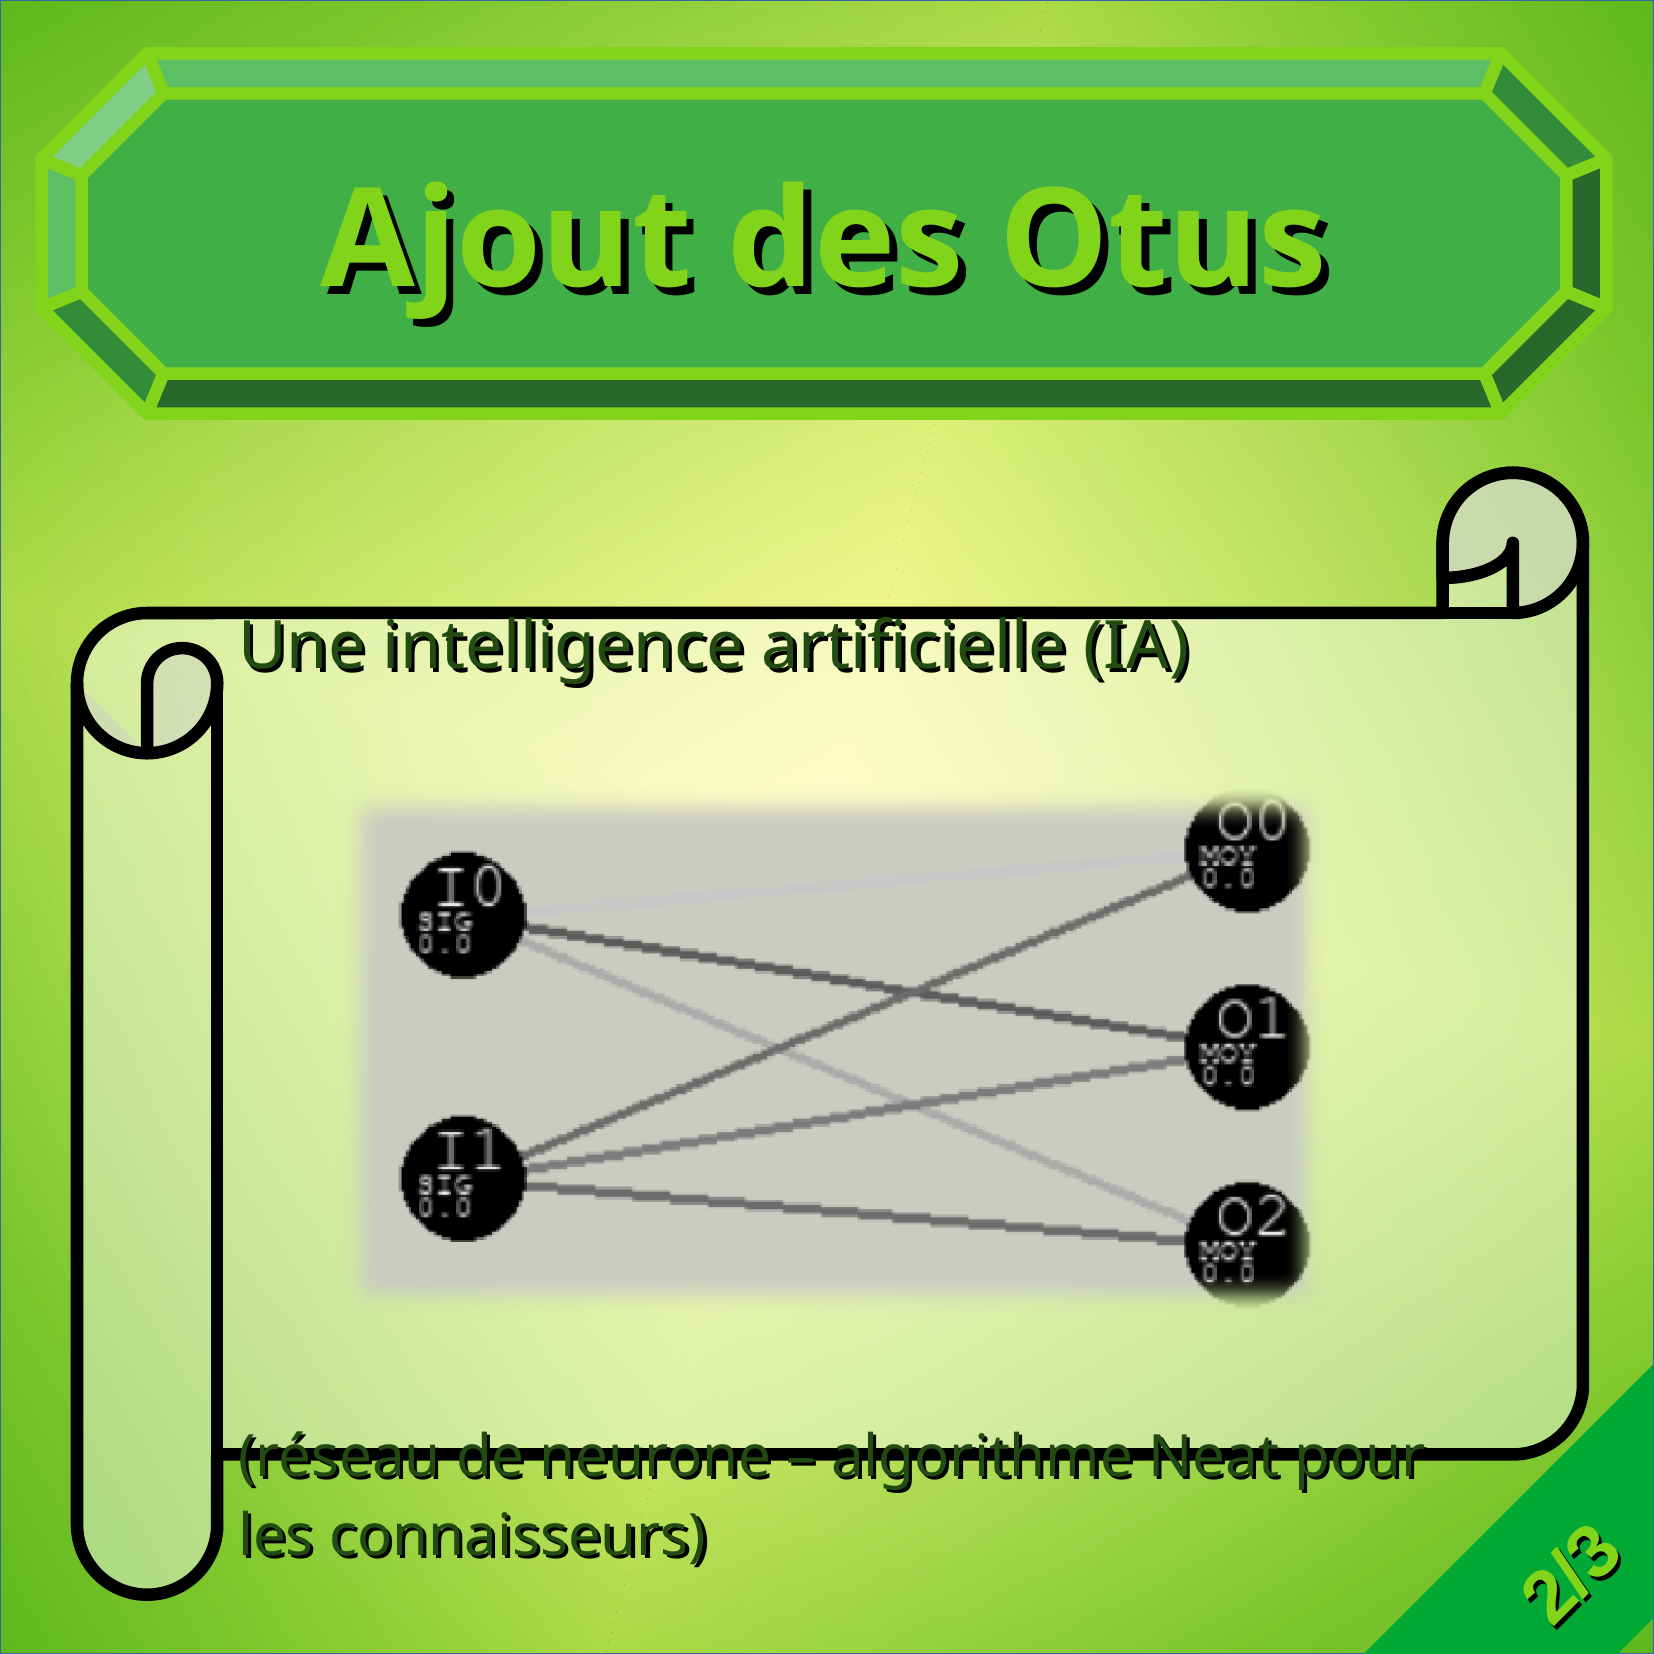

Ajout des Otus
Une intelligence artificielle (IA)
(réseau de neurone – algorithme Neat pour
les connaisseurs)
2/3